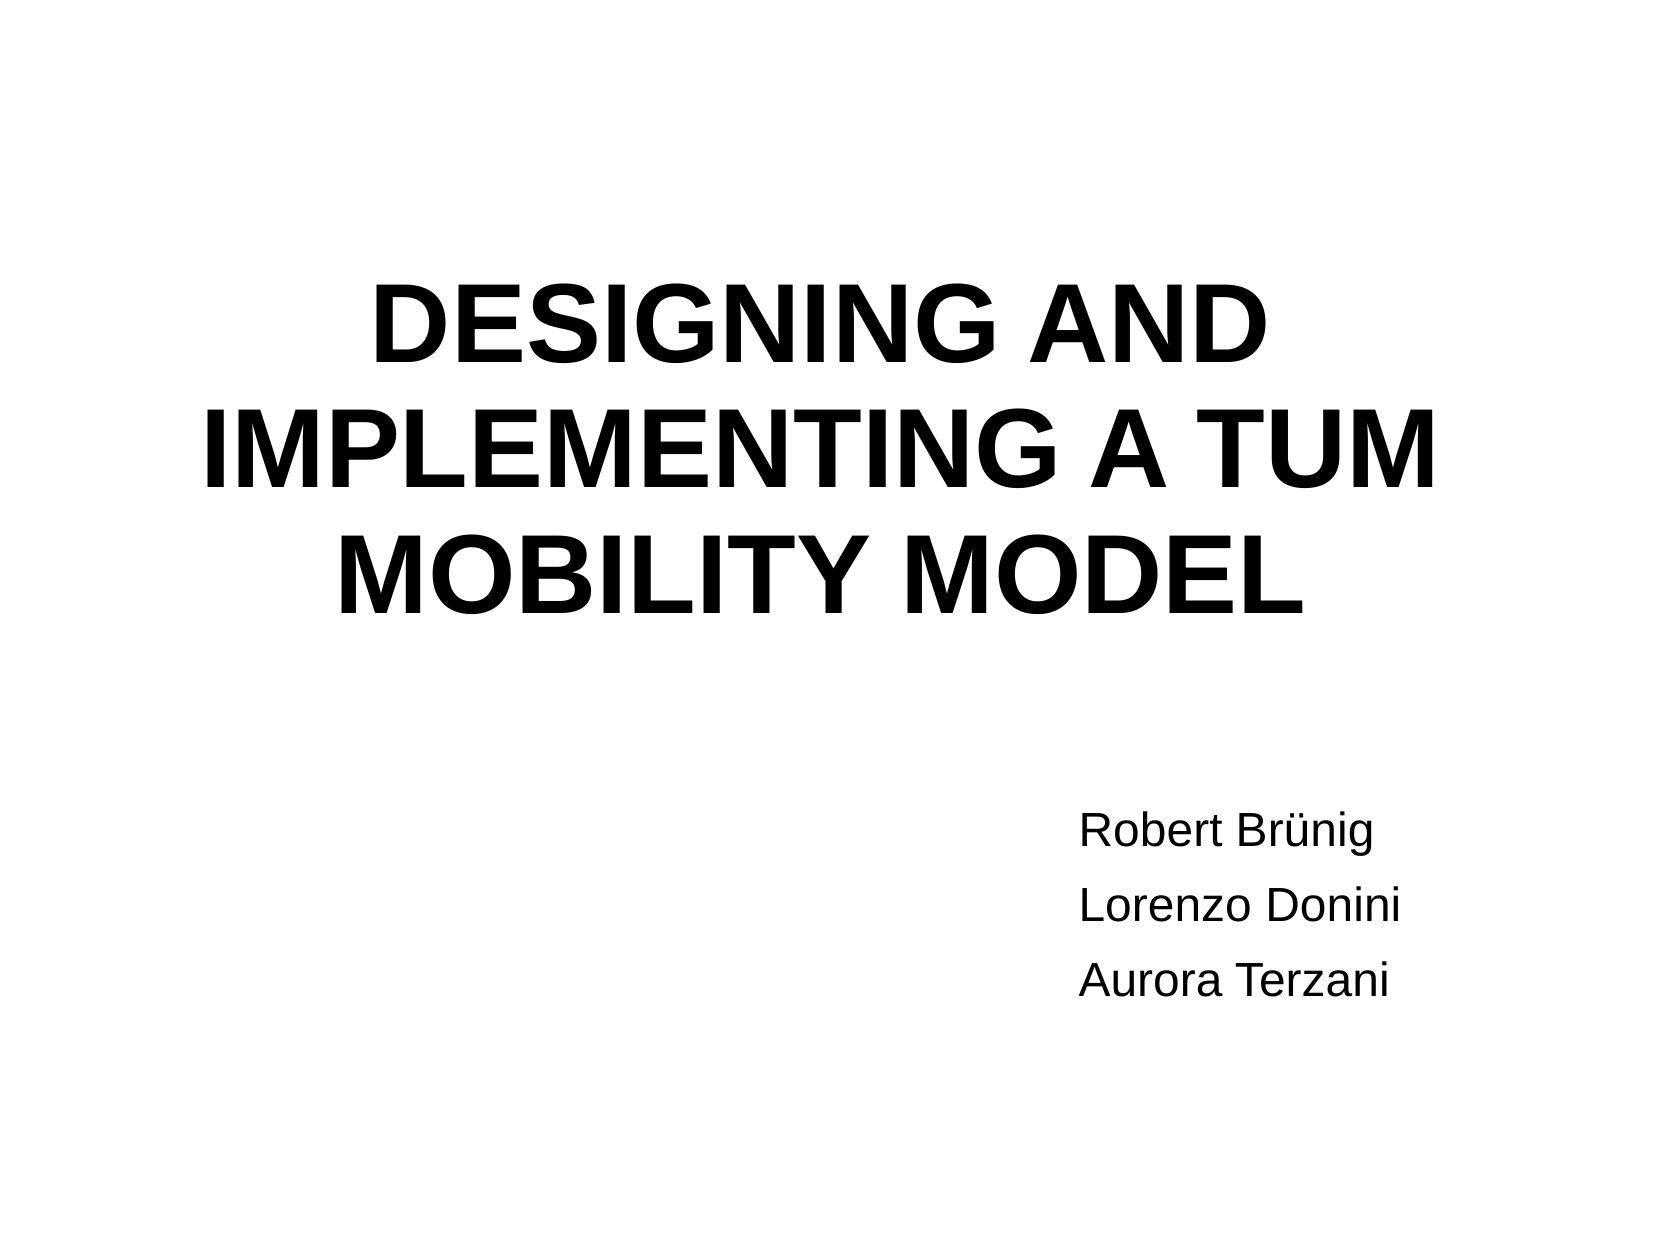

# DESIGNING AND IMPLEMENTING A TUM MOBILITY MODEL
Robert Brünig
Lorenzo Donini
Aurora Terzani